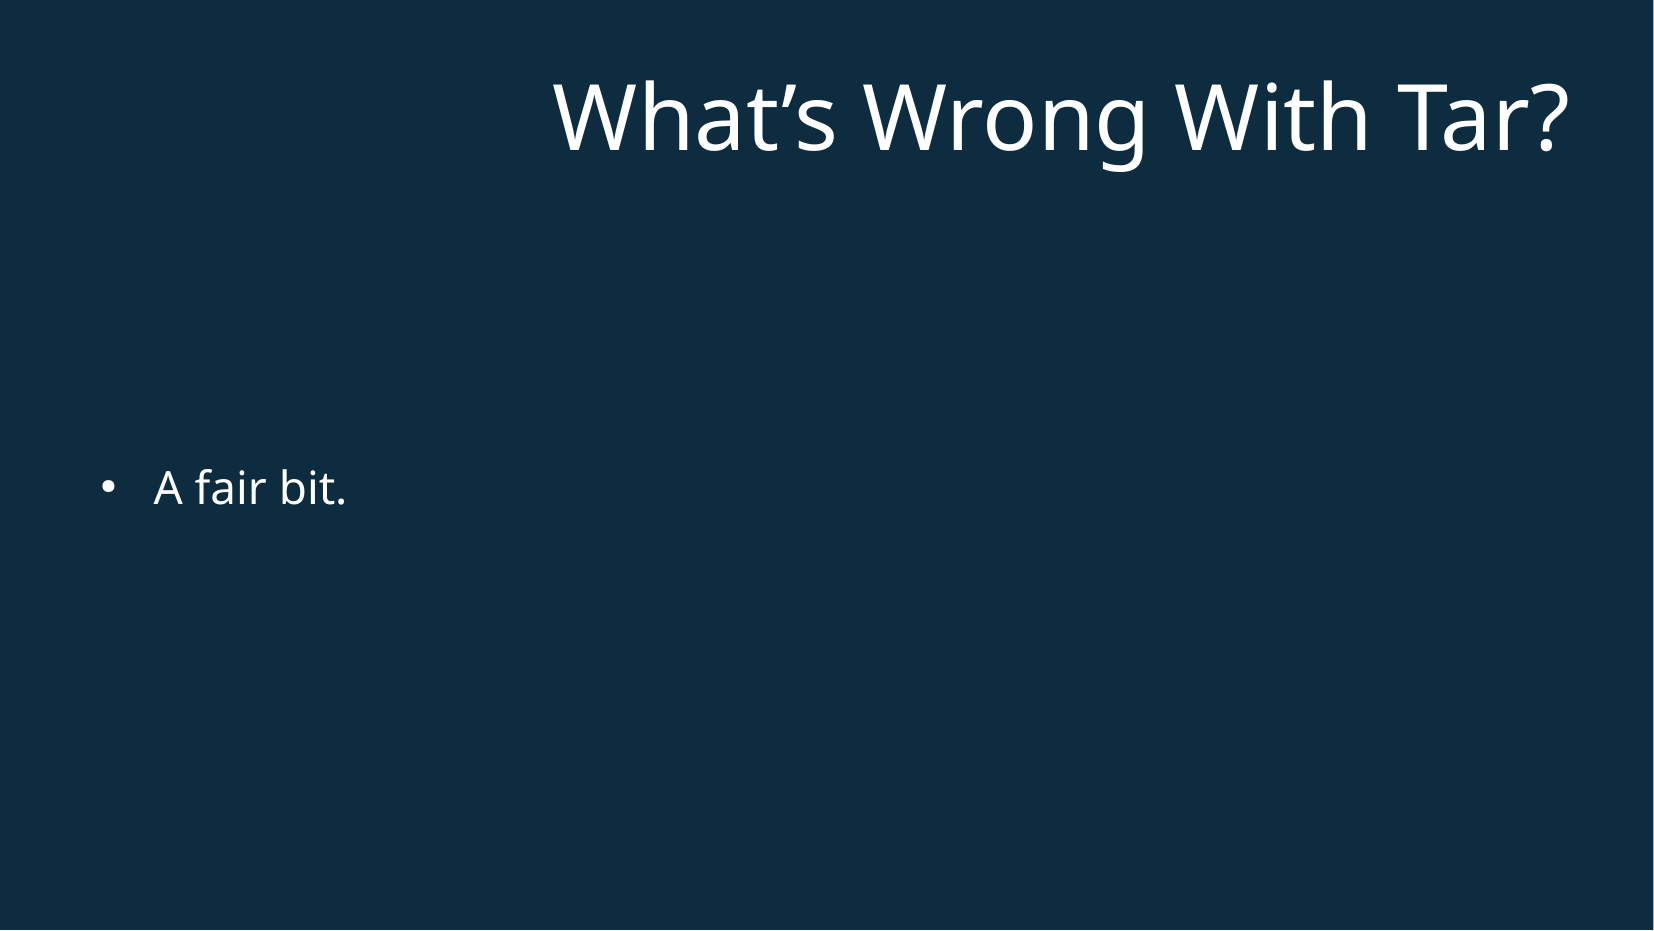

# What’s Wrong With Tar?
A fair bit.